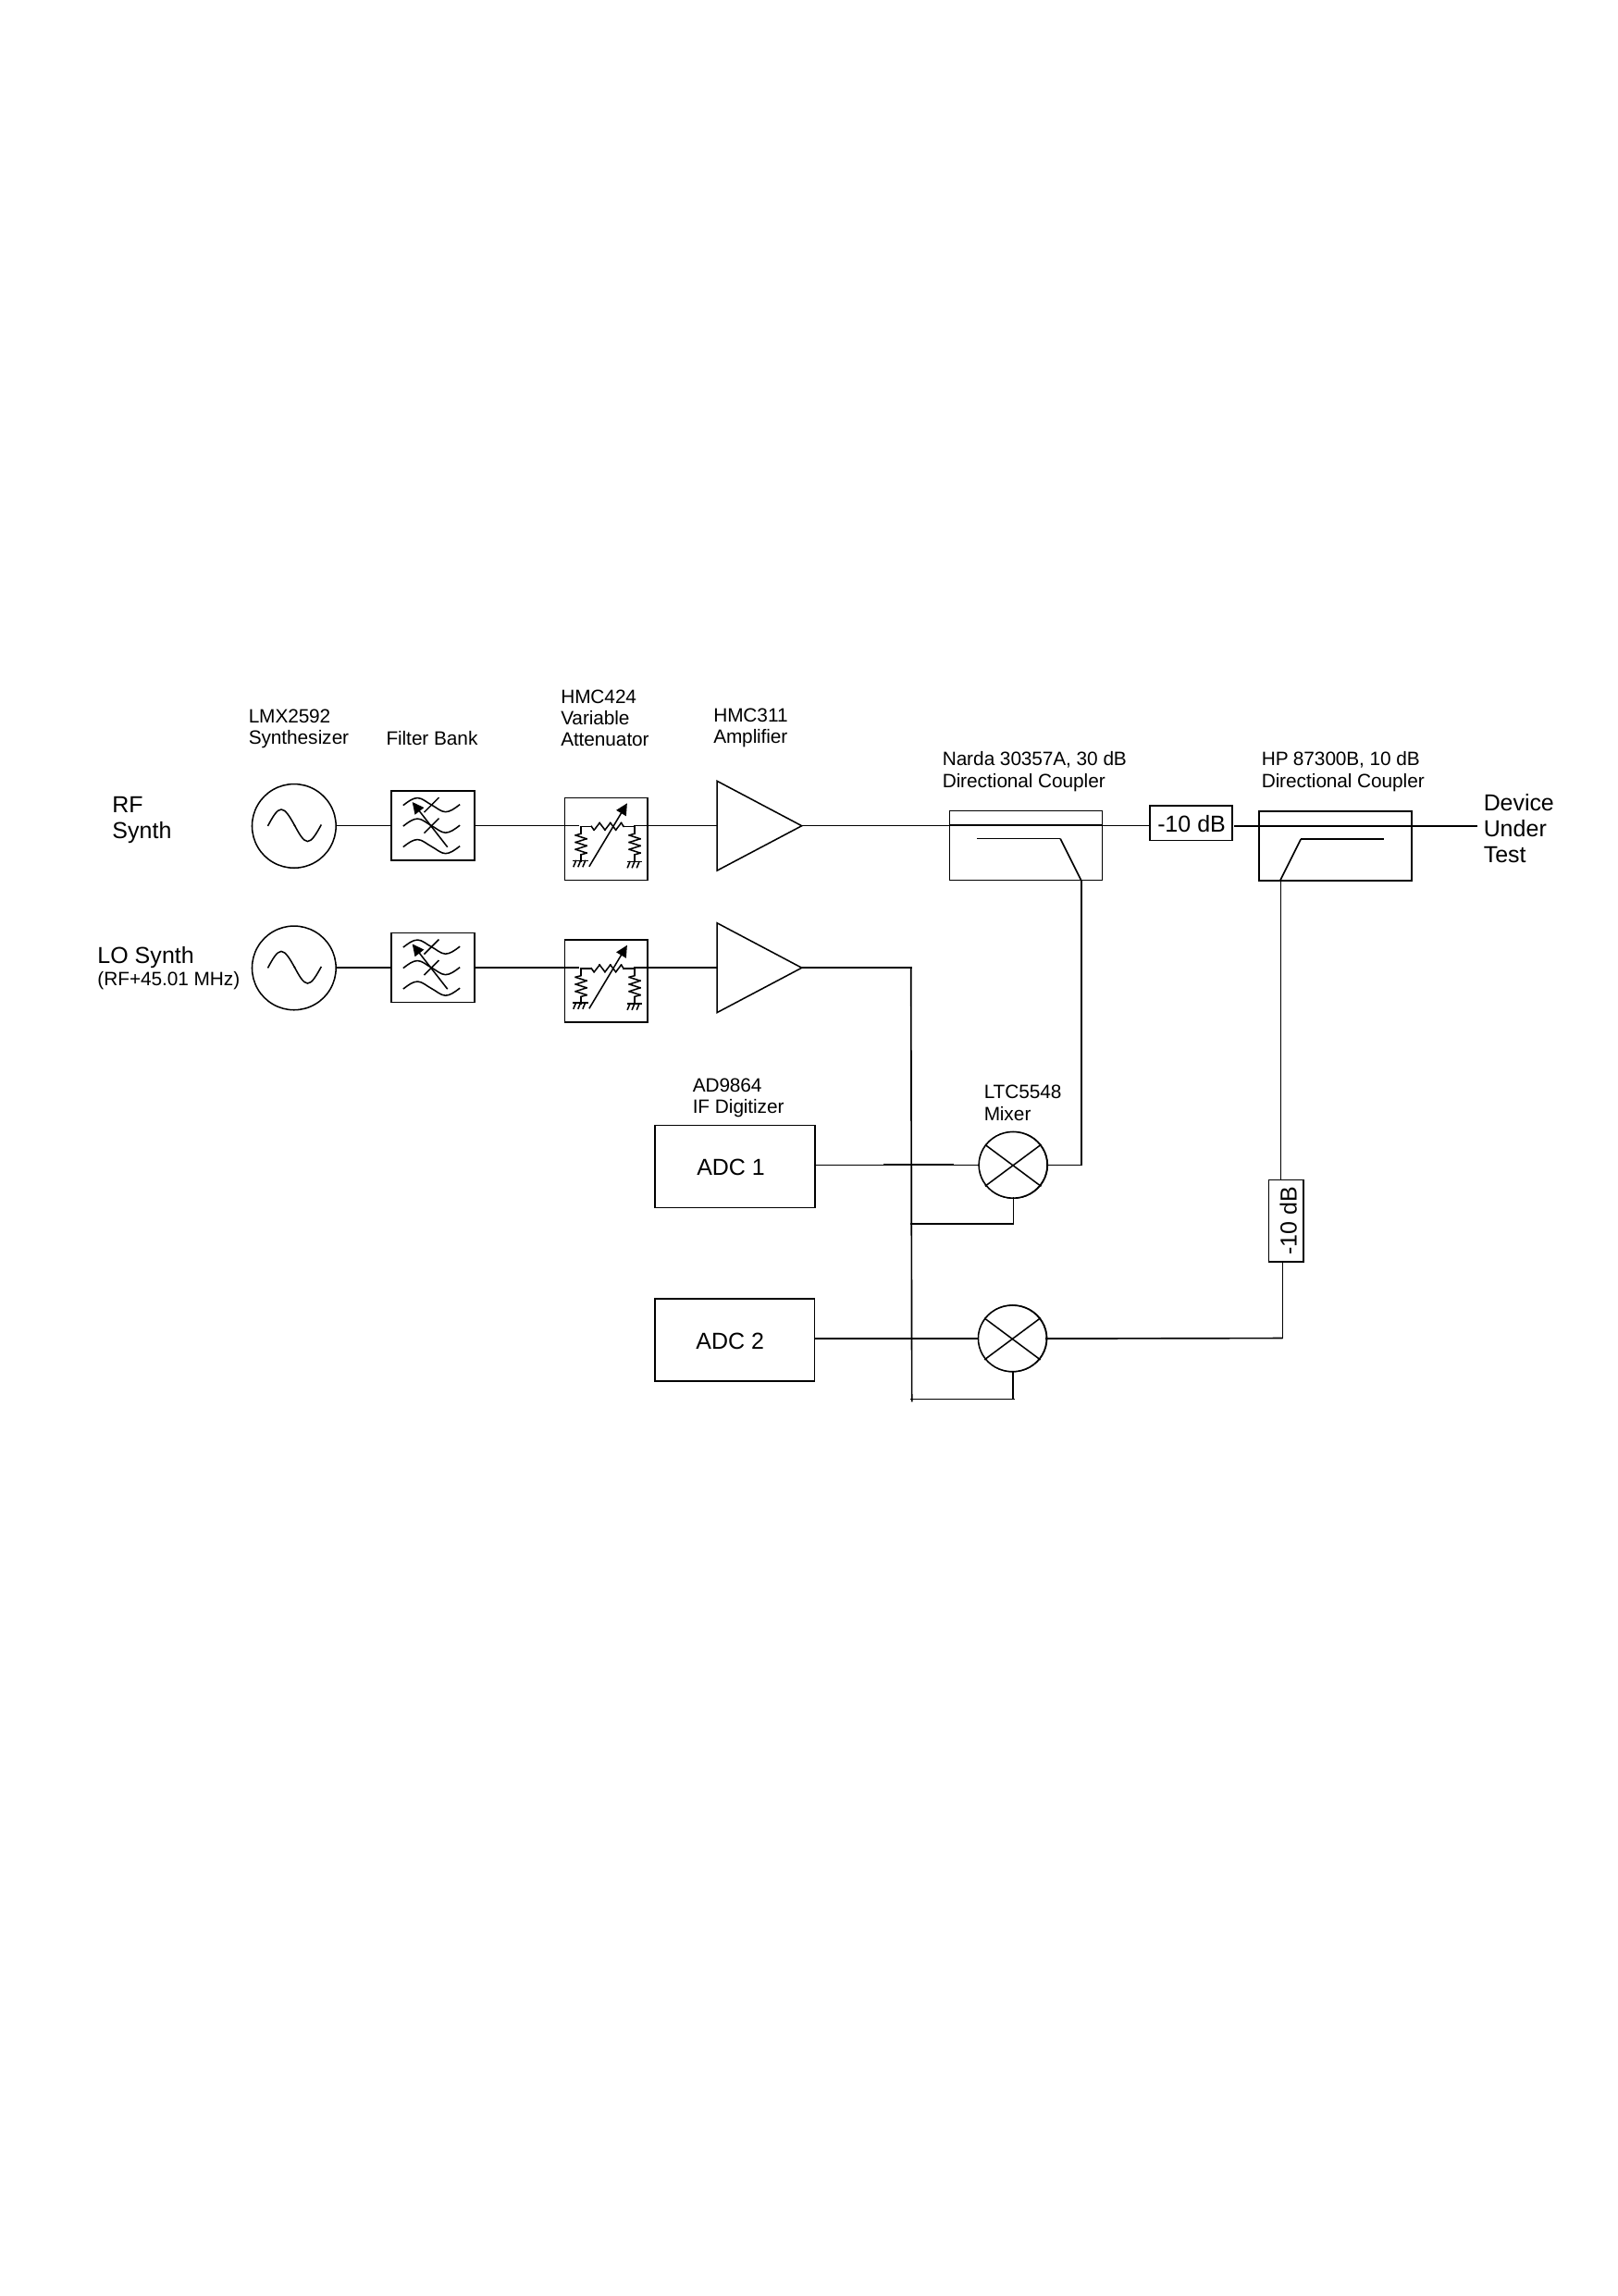

HMC424
Variable Attenuator
HMC311
Amplifier
LMX2592
Synthesizer
 Filter Bank
Narda 30357A, 30 dB
Directional Coupler
HP 87300B, 10 dB Directional Coupler
Device
Under
Test
RF Synth
-10 dB
LO Synth
(RF+45.01 MHz)
AD9864
IF Digitizer
LTC5548
Mixer
ADC 1
-10 dB
ADC 2